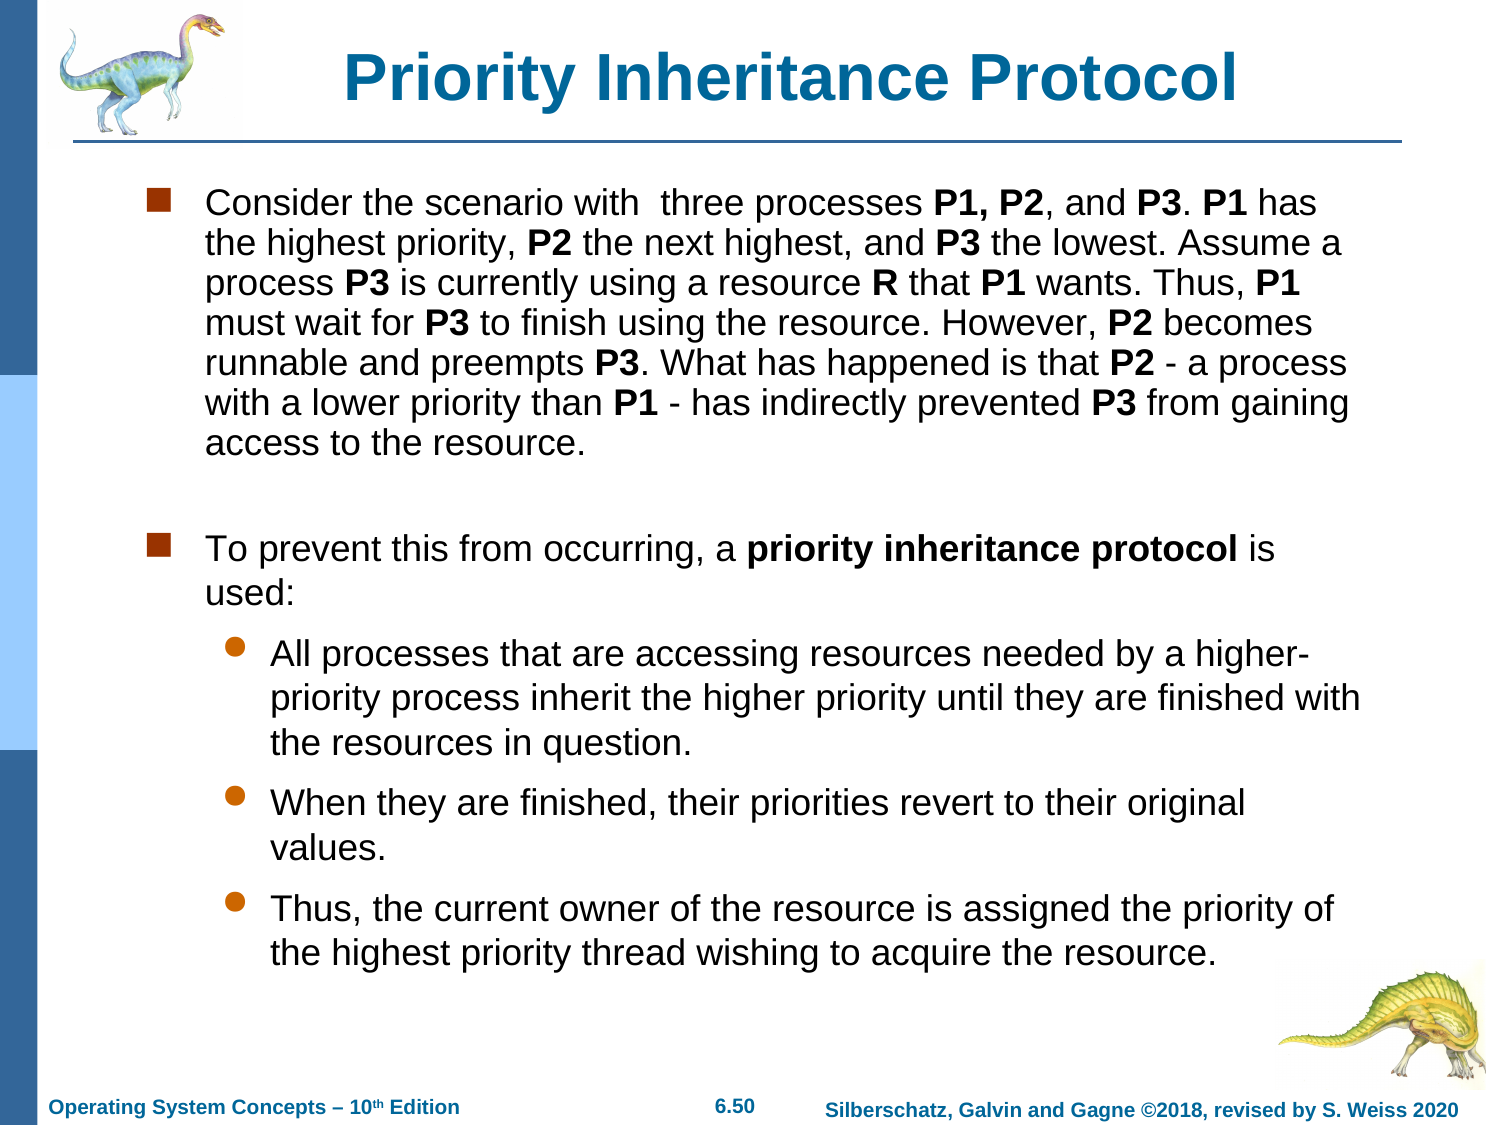

# Priority Inheritance Protocol
Consider the scenario with  three processes P1, P2, and P3. P1 has the highest priority, P2 the next highest, and P3 the lowest. Assume a process P3 is currently using a resource R that P1 wants. Thus, P1 must wait for P3 to finish using the resource. However, P2 becomes runnable and preempts P3. What has happened is that P2 - a process with a lower priority than P1 - has indirectly prevented P3 from gaining access to the resource.
To prevent this from occurring, a priority inheritance protocol is used:
All processes that are accessing resources needed by a higher-priority process inherit the higher priority until they are finished with the resources in question.
When they are finished, their priorities revert to their original values.
Thus, the current owner of the resource is assigned the priority of the highest priority thread wishing to acquire the resource.